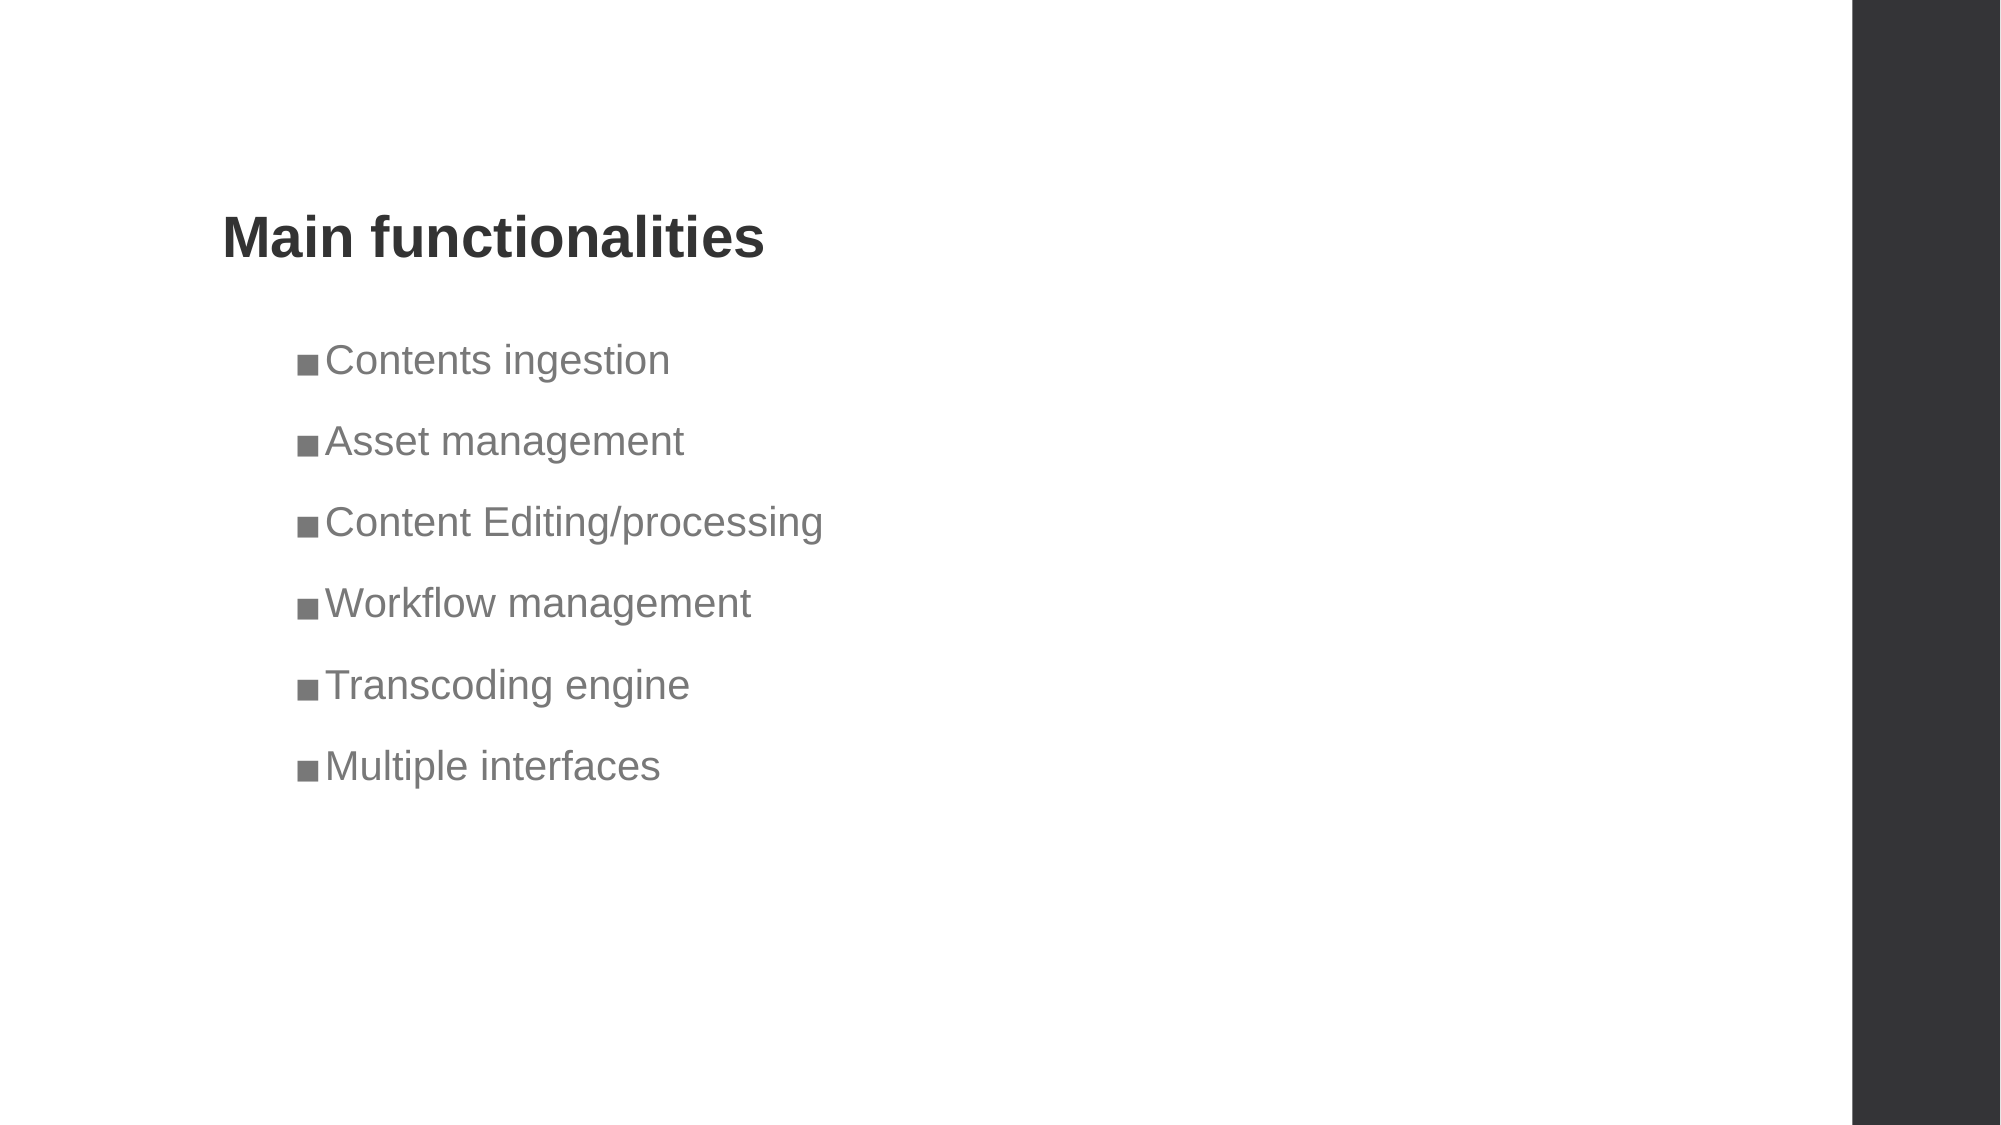

# Main functionalities
Contents ingestion
Asset management
Content Editing/processing
Workflow management
Transcoding engine
Multiple interfaces